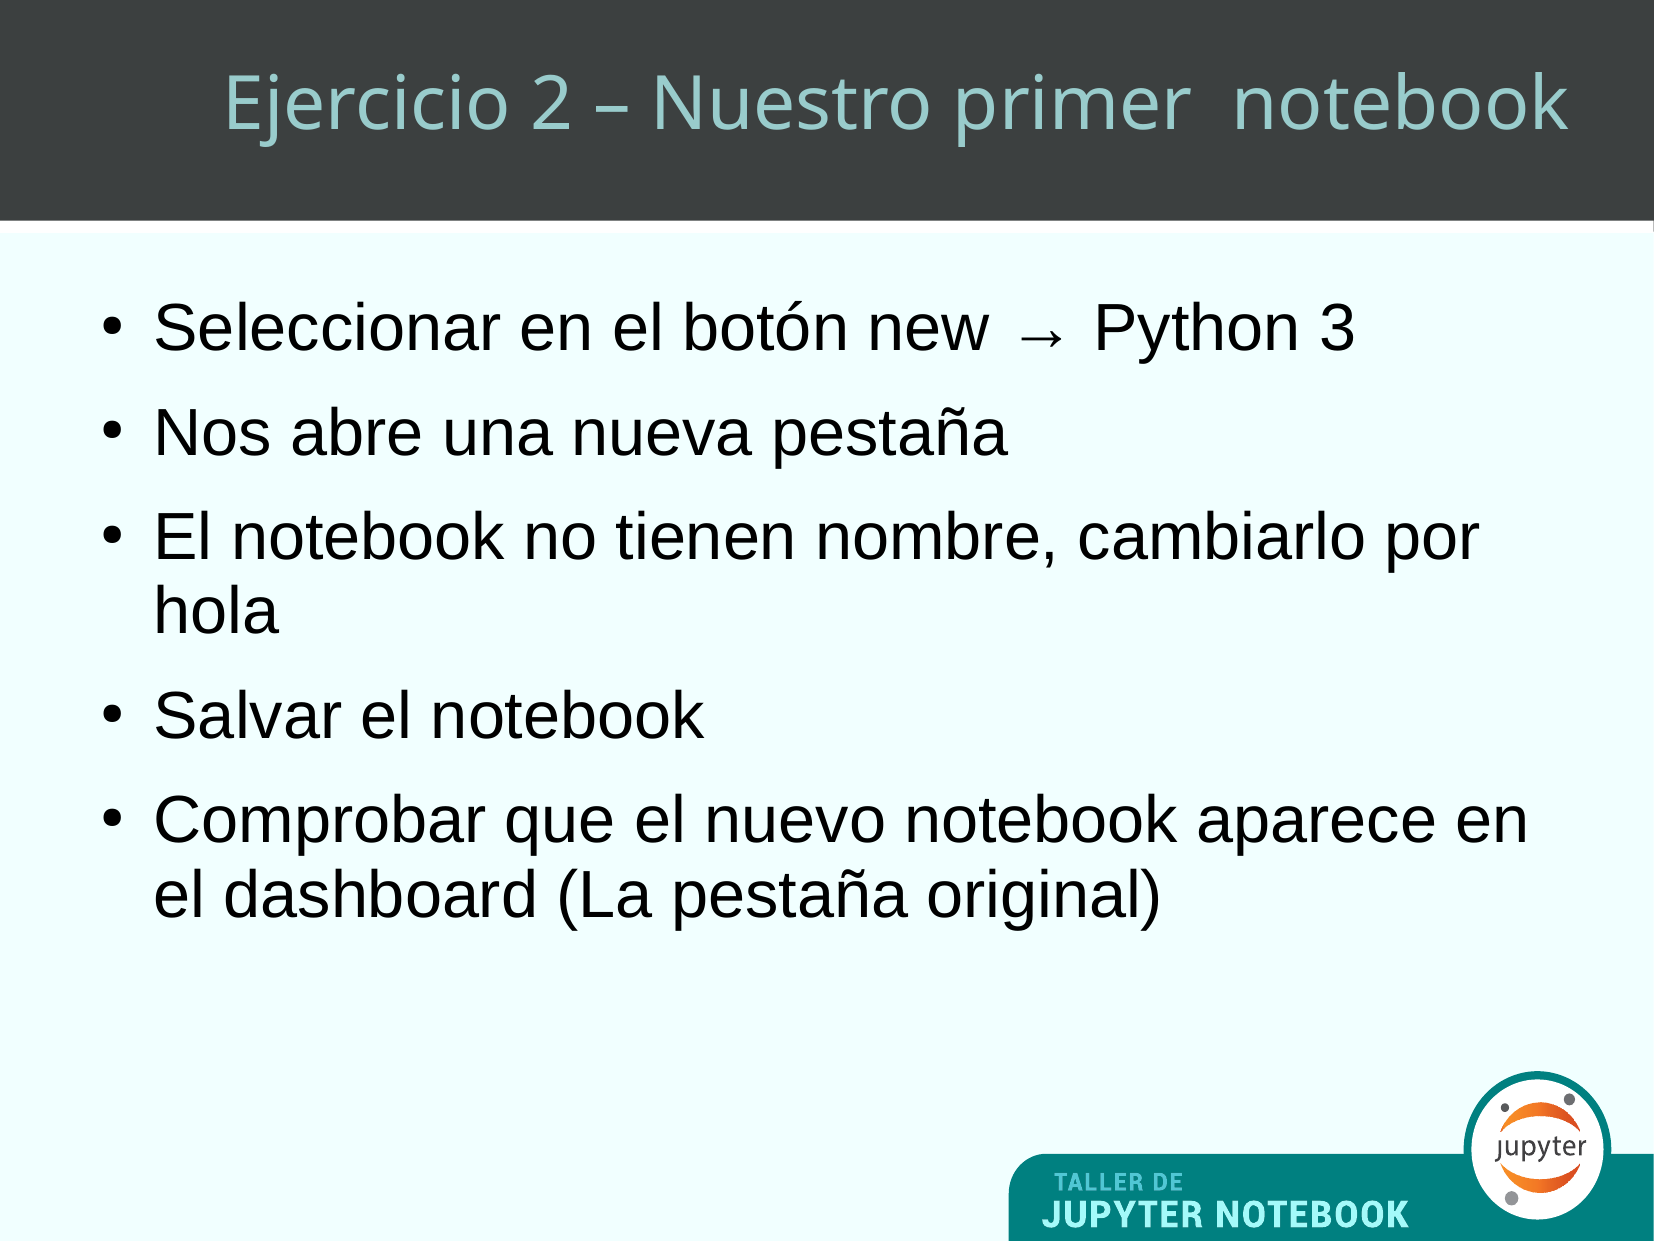

# Ejercicio 2 – Nuestro primer notebook
Seleccionar en el botón new → Python 3
Nos abre una nueva pestaña
El notebook no tienen nombre, cambiarlo por hola
Salvar el notebook
Comprobar que el nuevo notebook aparece en el dashboard (La pestaña original)